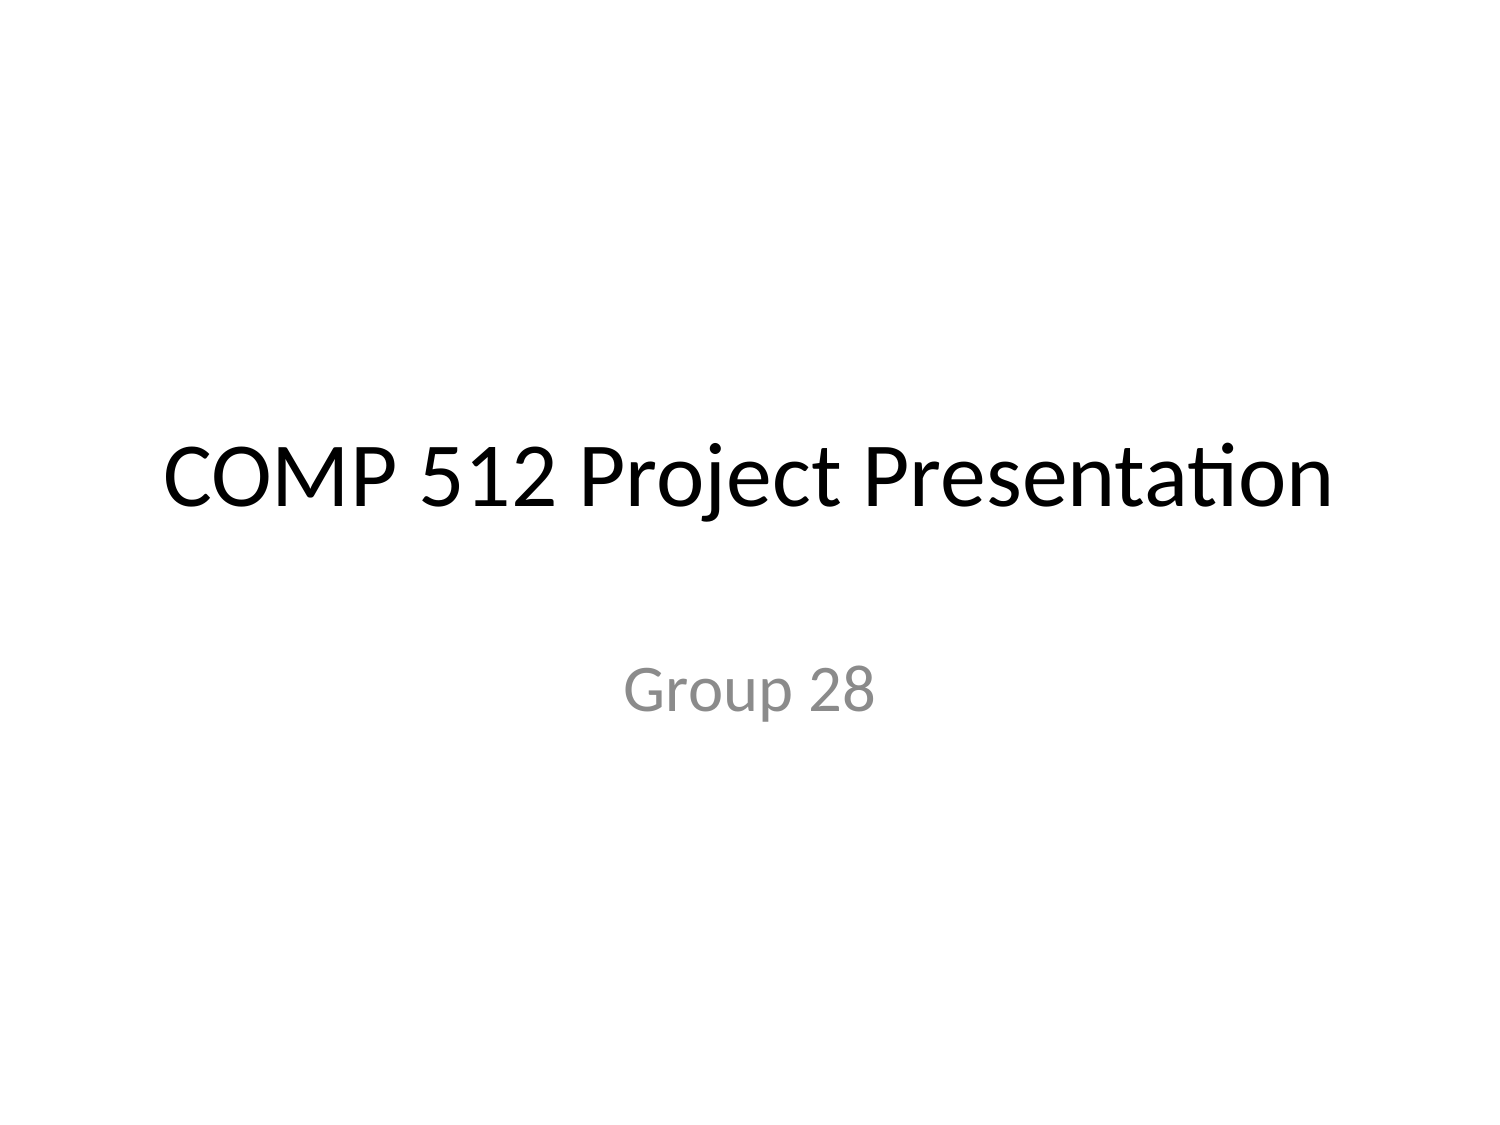

# COMP 512 Project Presentation
Group 28